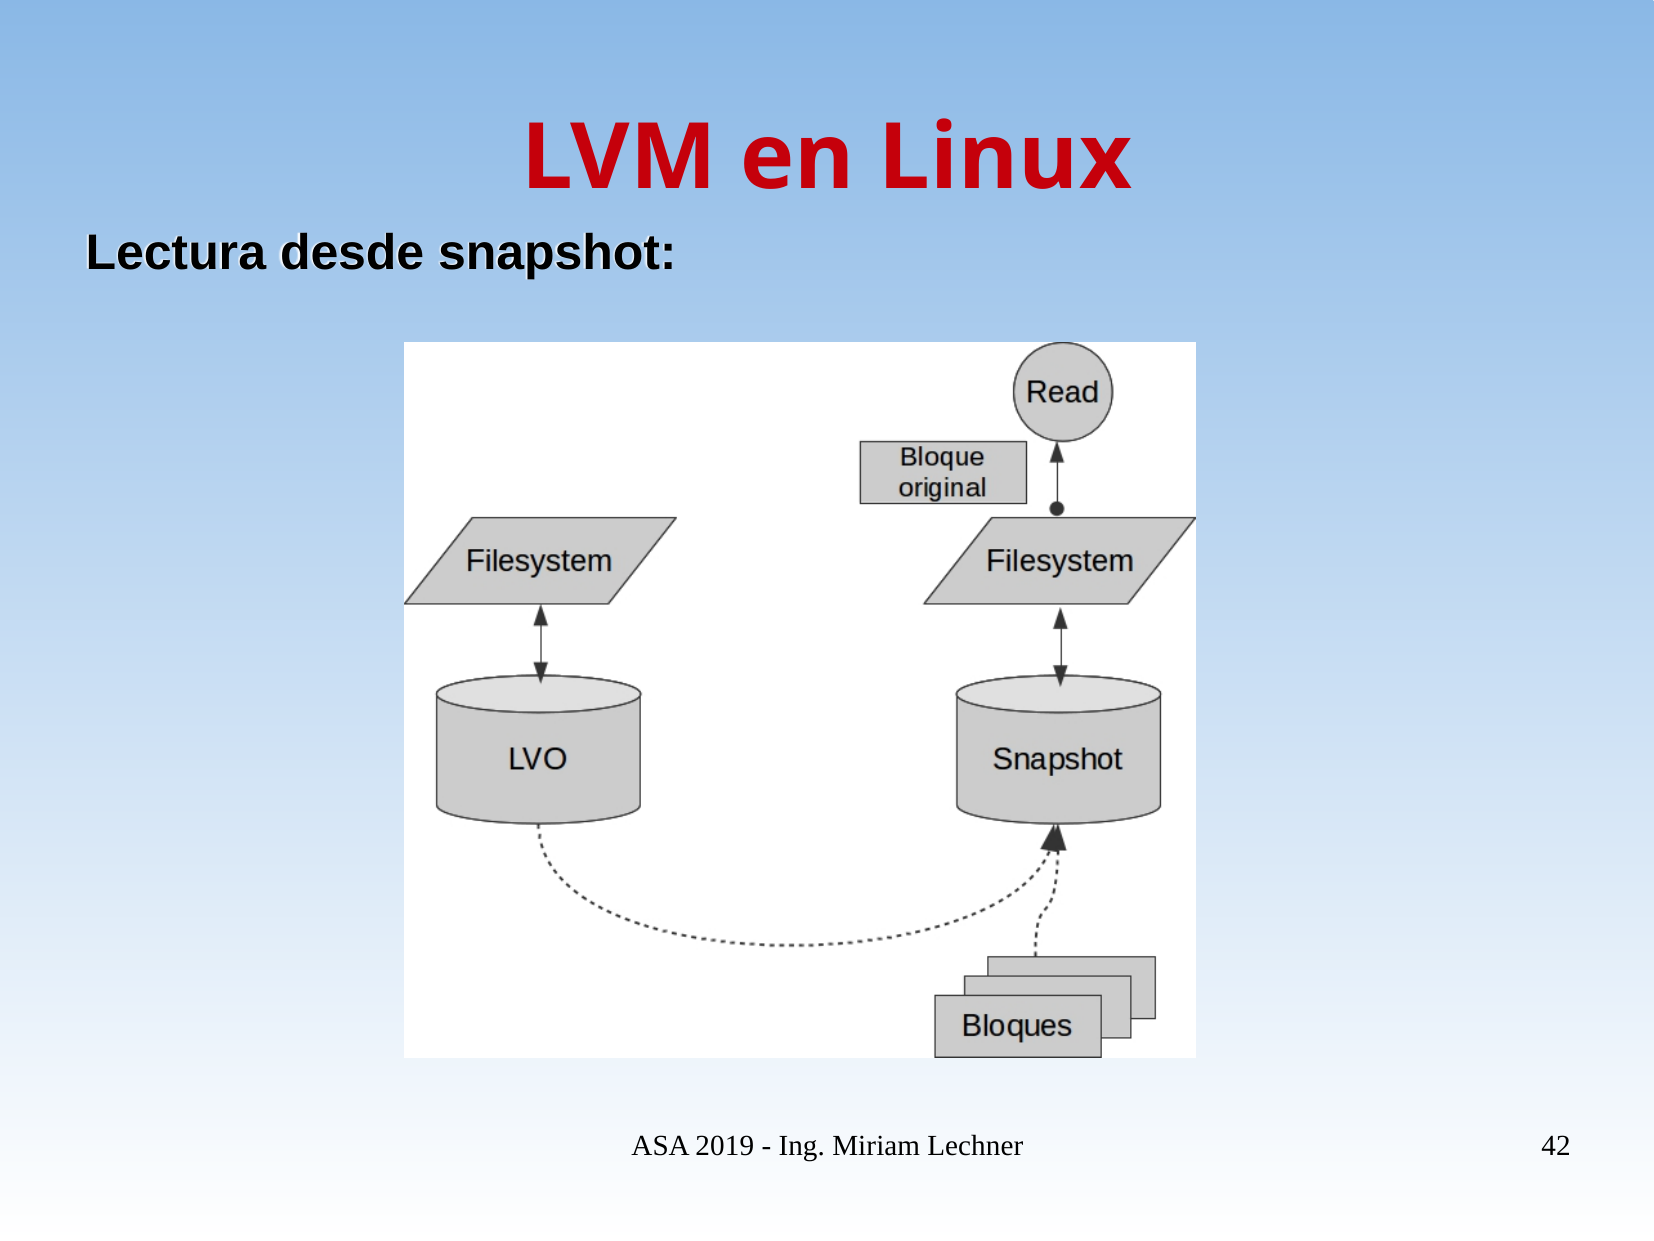

# LVM en Linux
Lectura desde snapshot:
ASA 2019 - Ing. Miriam Lechner
42